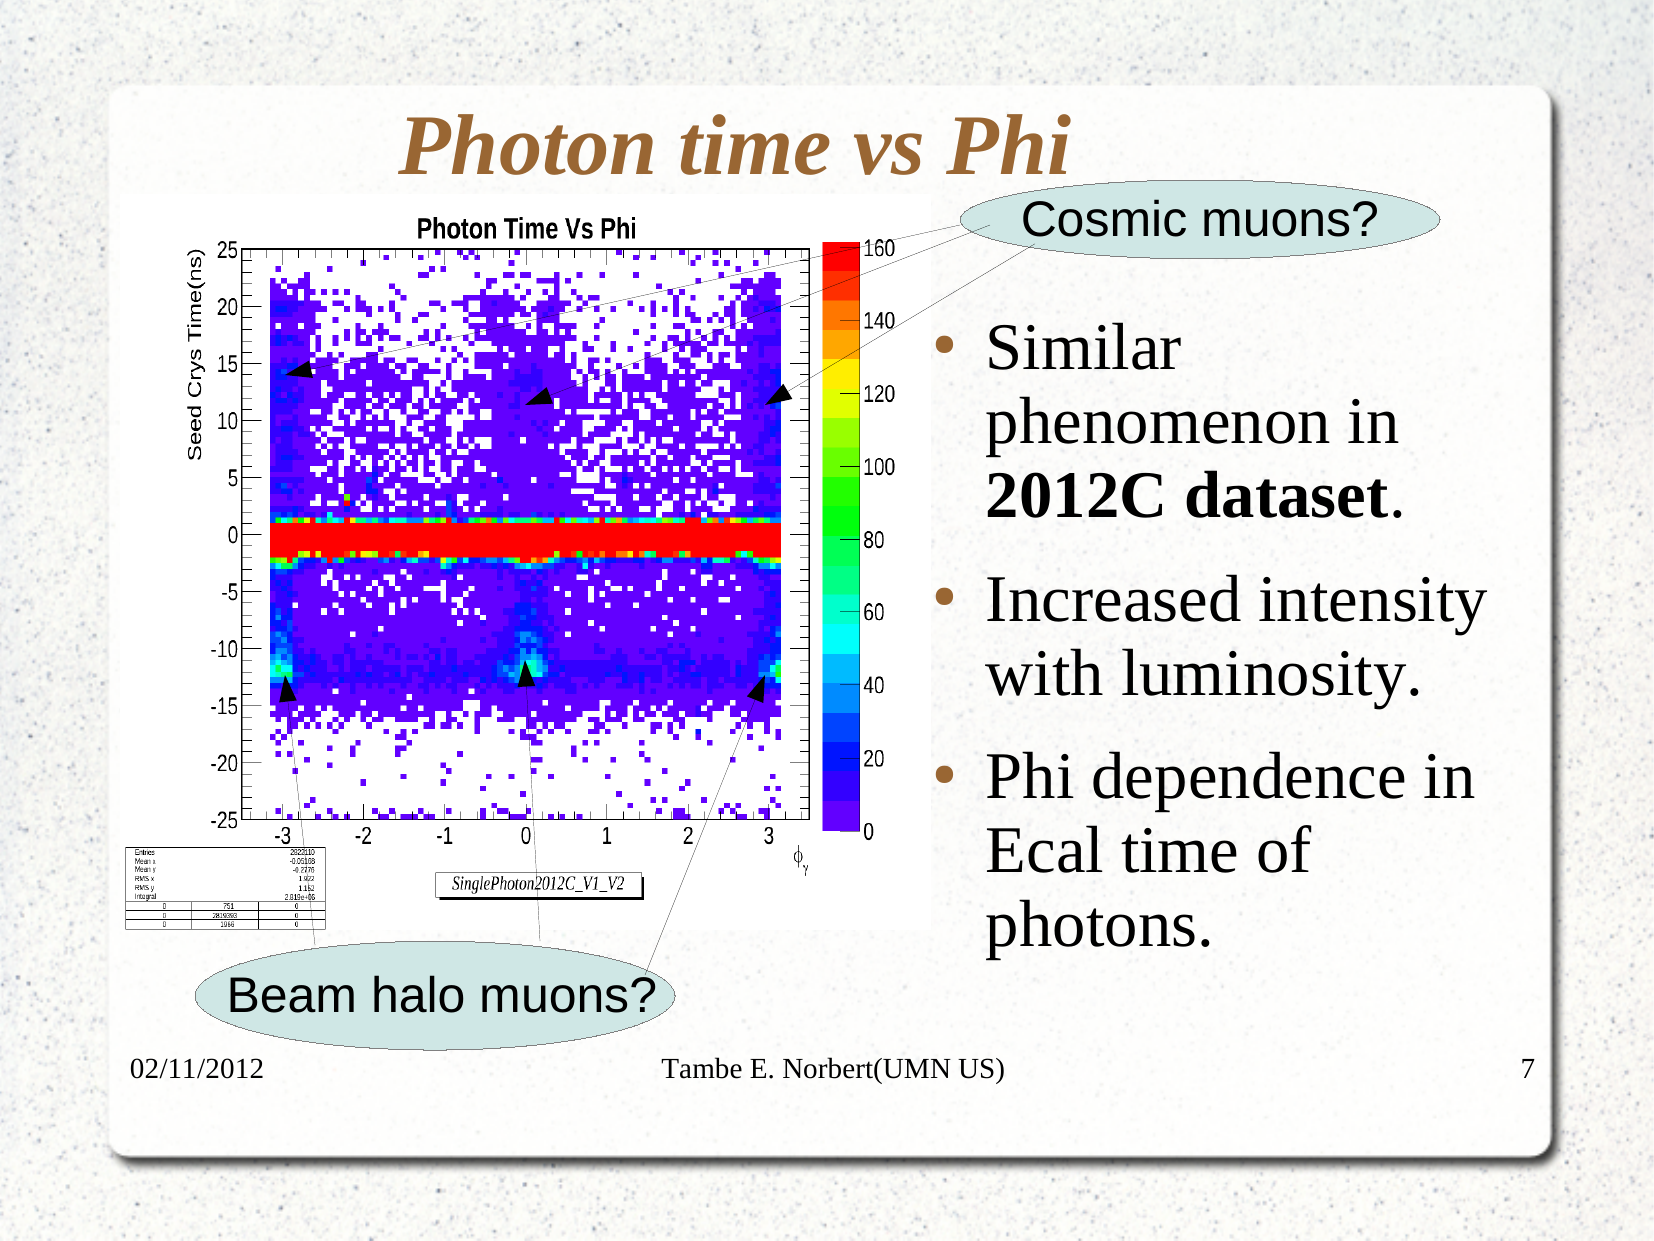

# Photon time vs Phi
Cosmic muons?
Similar phenomenon in 2012C dataset.
Increased intensity with luminosity.
Phi dependence in Ecal time of photons.
 Beam halo muons?
02/11/2012
Tambe E. Norbert(UMN US)
7